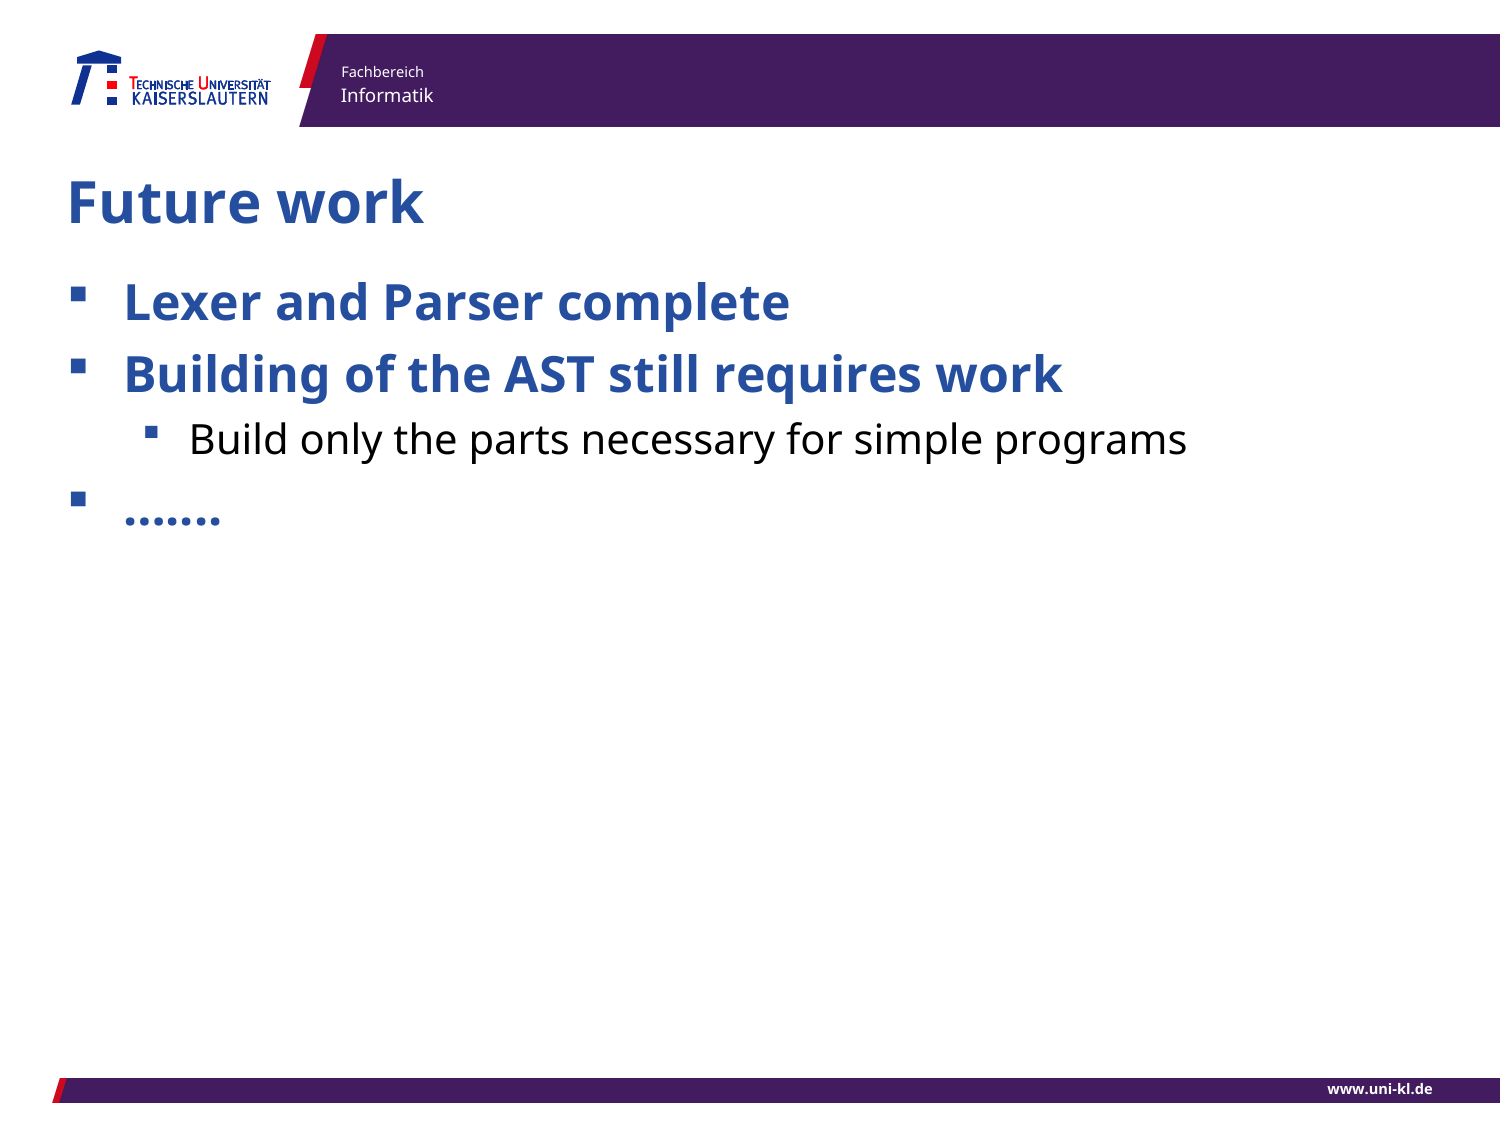

# Future work
Lexer and Parser complete
Building of the AST still requires work
Build only the parts necessary for simple programs
…....